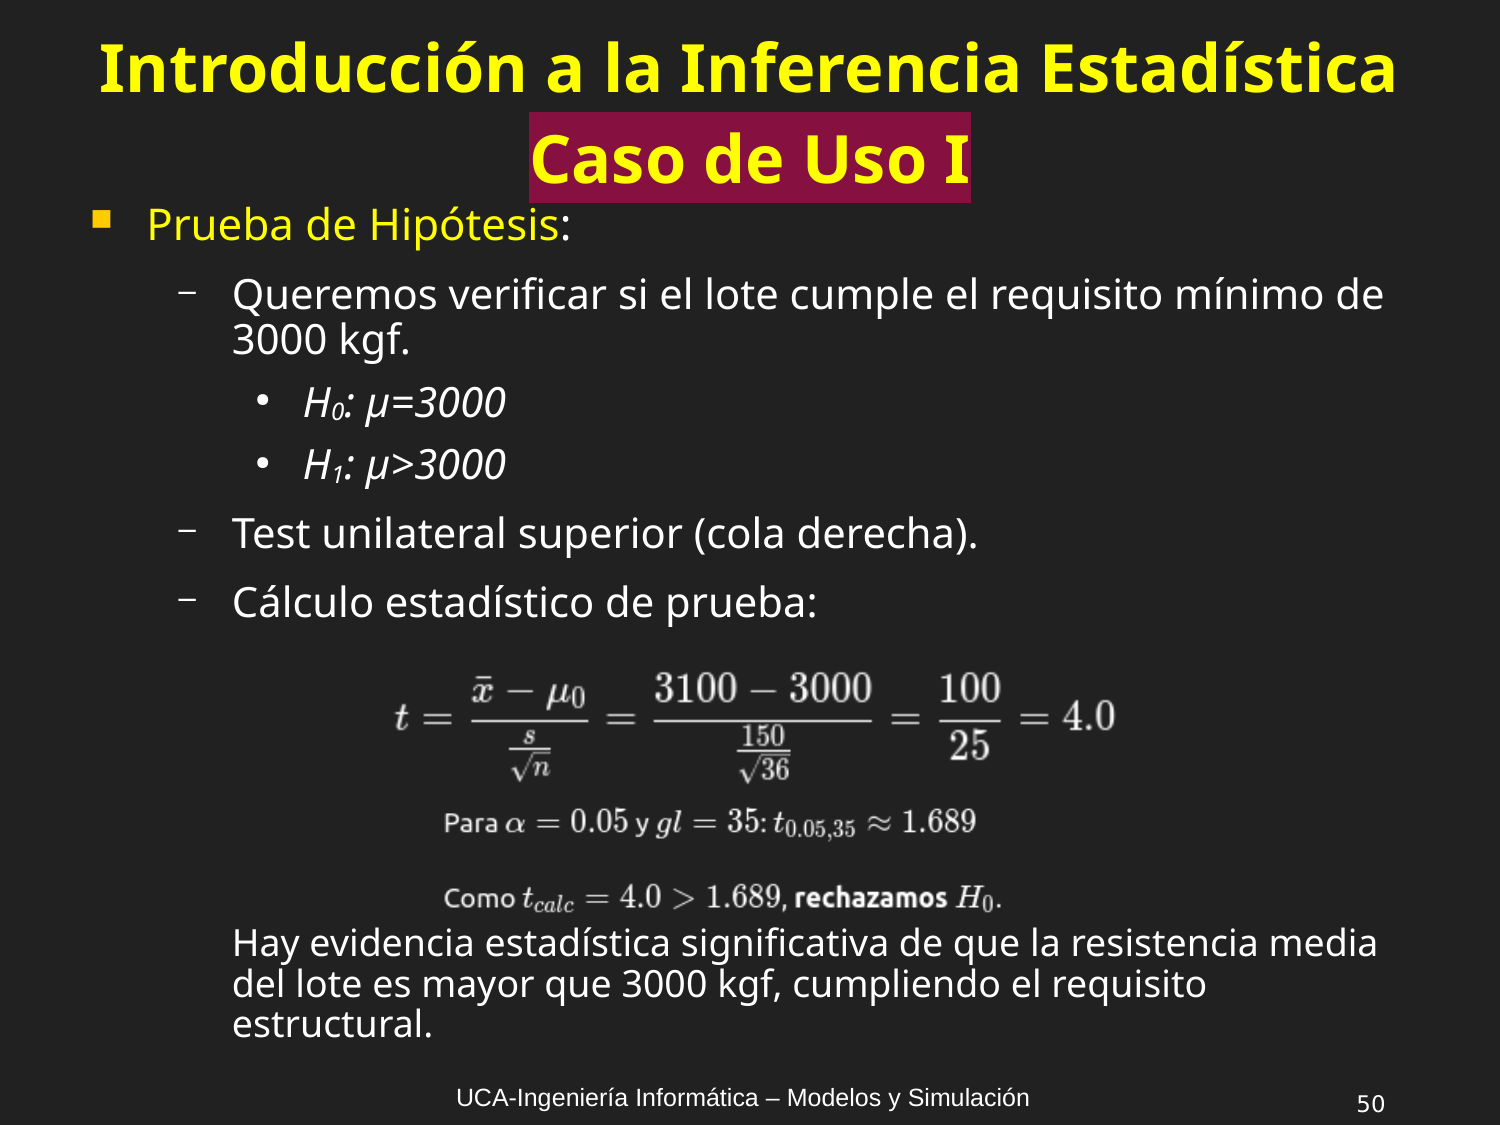

# Introducción a la Inferencia Estadística Caso de Uso I
Prueba de Hipótesis:
Queremos verificar si el lote cumple el requisito mínimo de 3000 kgf.
H0​: μ=3000
H1​: μ>3000
Test unilateral superior (cola derecha).
Cálculo estadístico de prueba:
Hay evidencia estadística significativa de que la resistencia media del lote es mayor que 3000 kgf, cumpliendo el requisito estructural.